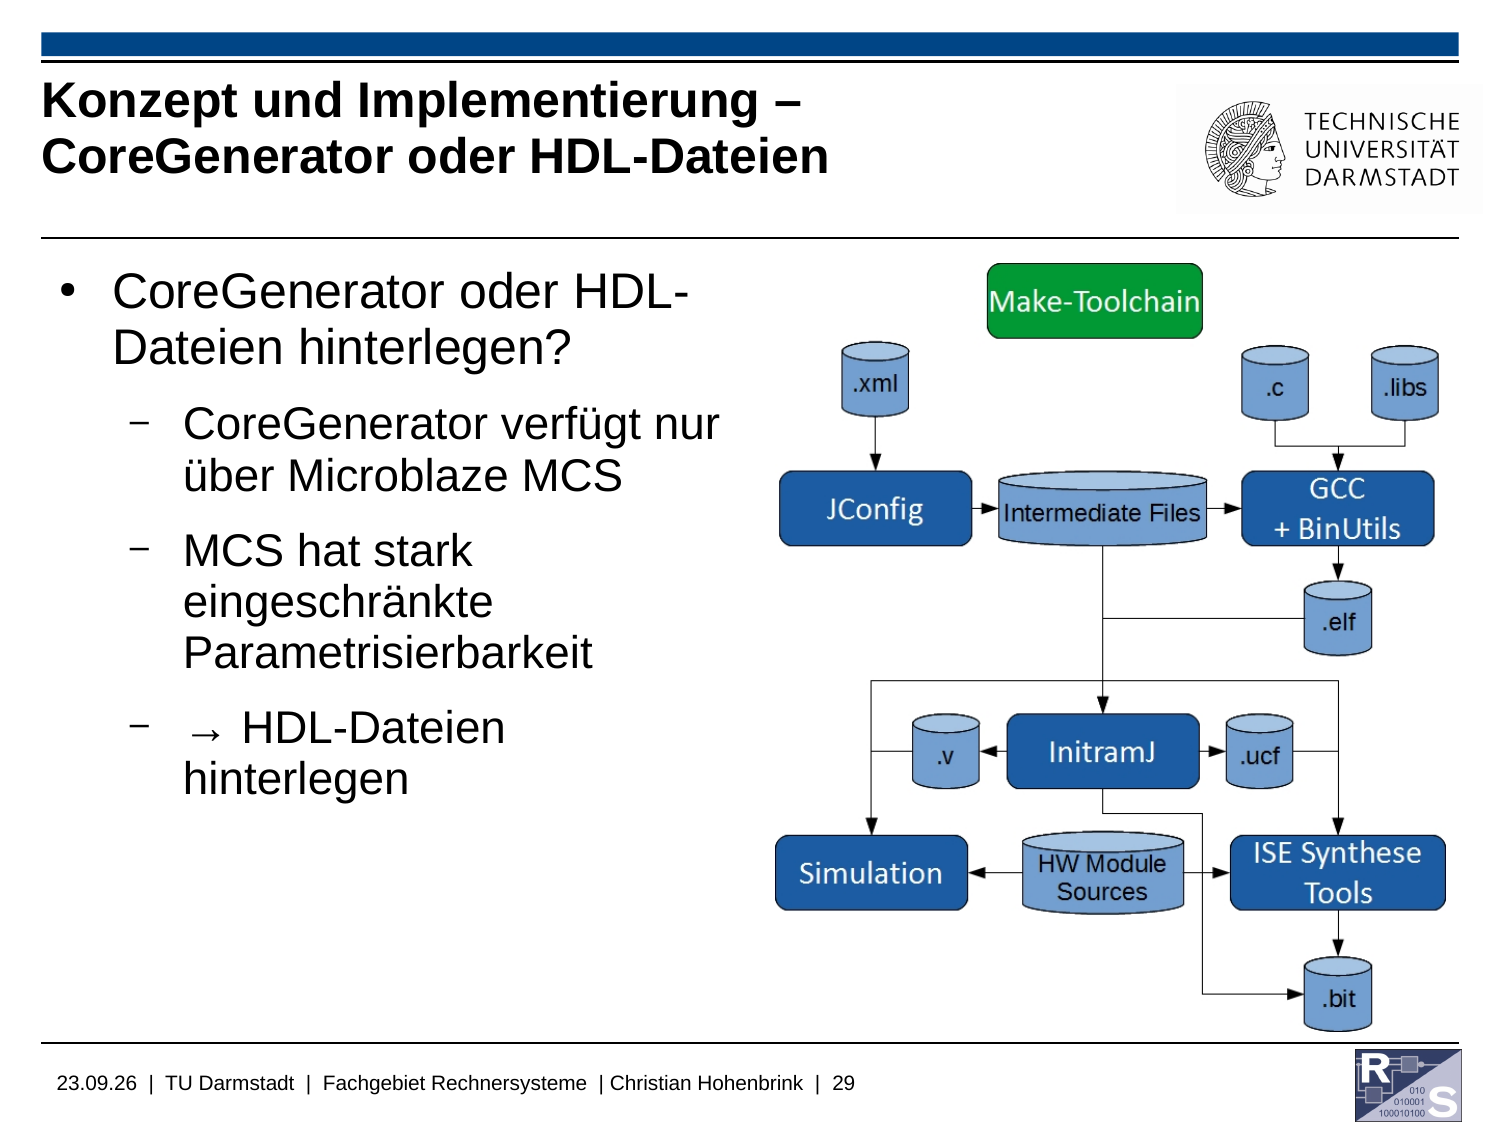

# Konzept und Implementierung – CoreGenerator oder HDL-Dateien
CoreGenerator oder HDL-Dateien hinterlegen?
CoreGenerator verfügt nur über Microblaze MCS
MCS hat stark eingeschränkte Parametrisierbarkeit
→ HDL-Dateien hinterlegen